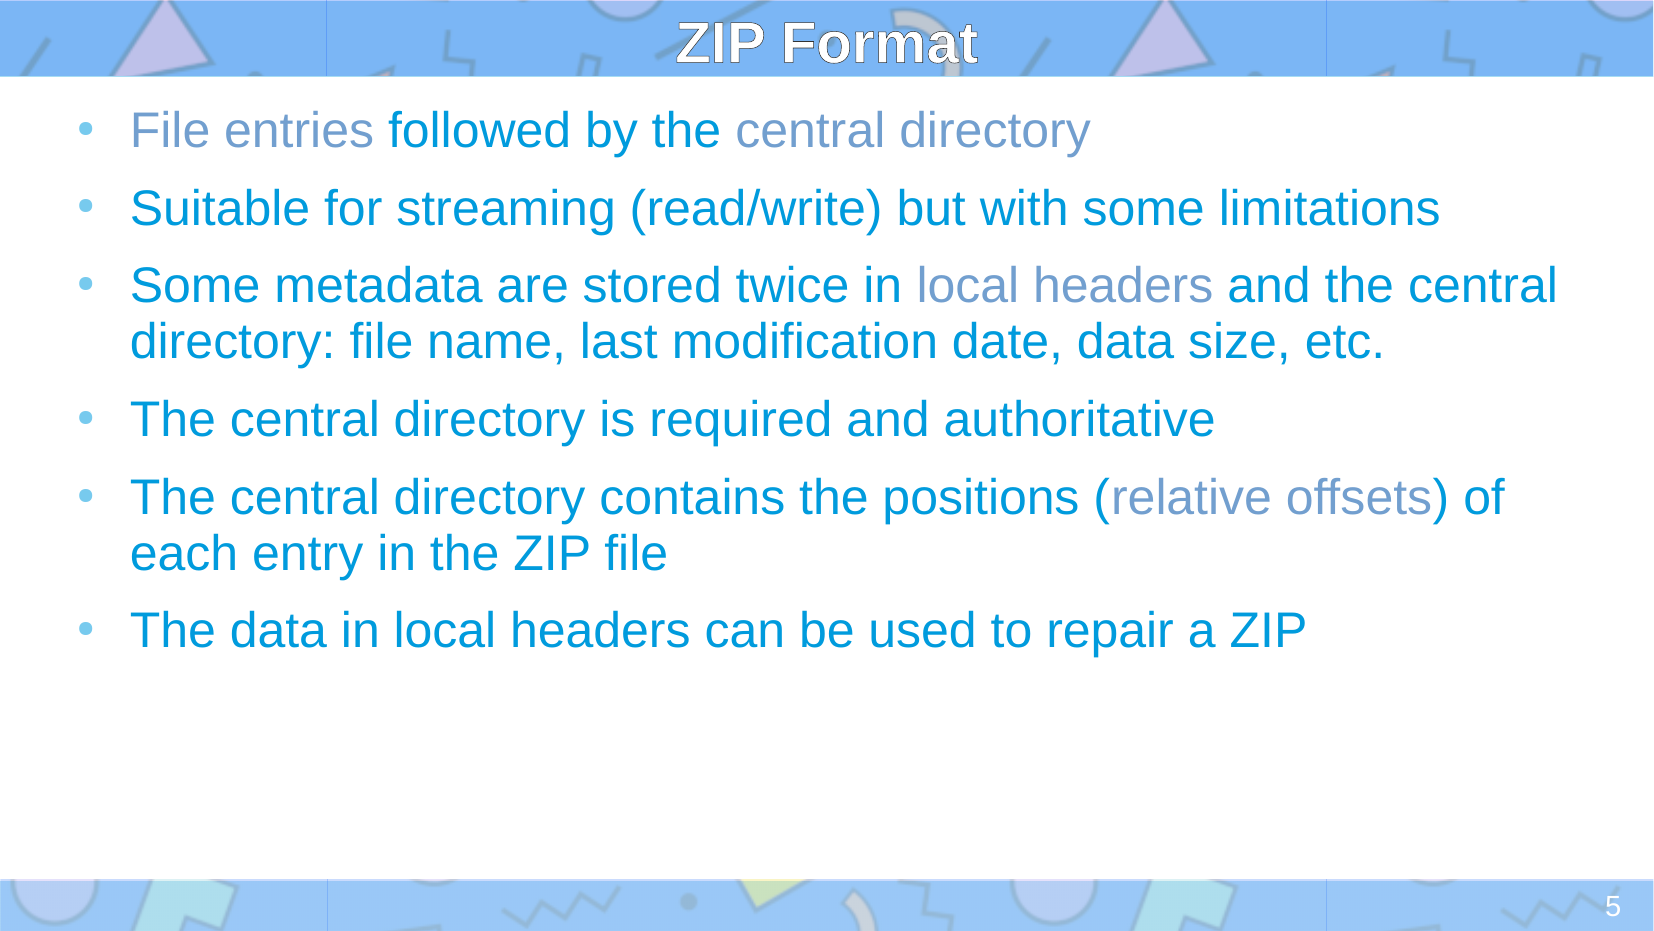

# ZIP Format
File entries followed by the central directory
Suitable for streaming (read/write) but with some limitations
Some metadata are stored twice in local headers and the central directory: file name, last modification date, data size, etc.
The central directory is required and authoritative
The central directory contains the positions (relative offsets) of each entry in the ZIP file
The data in local headers can be used to repair a ZIP
5